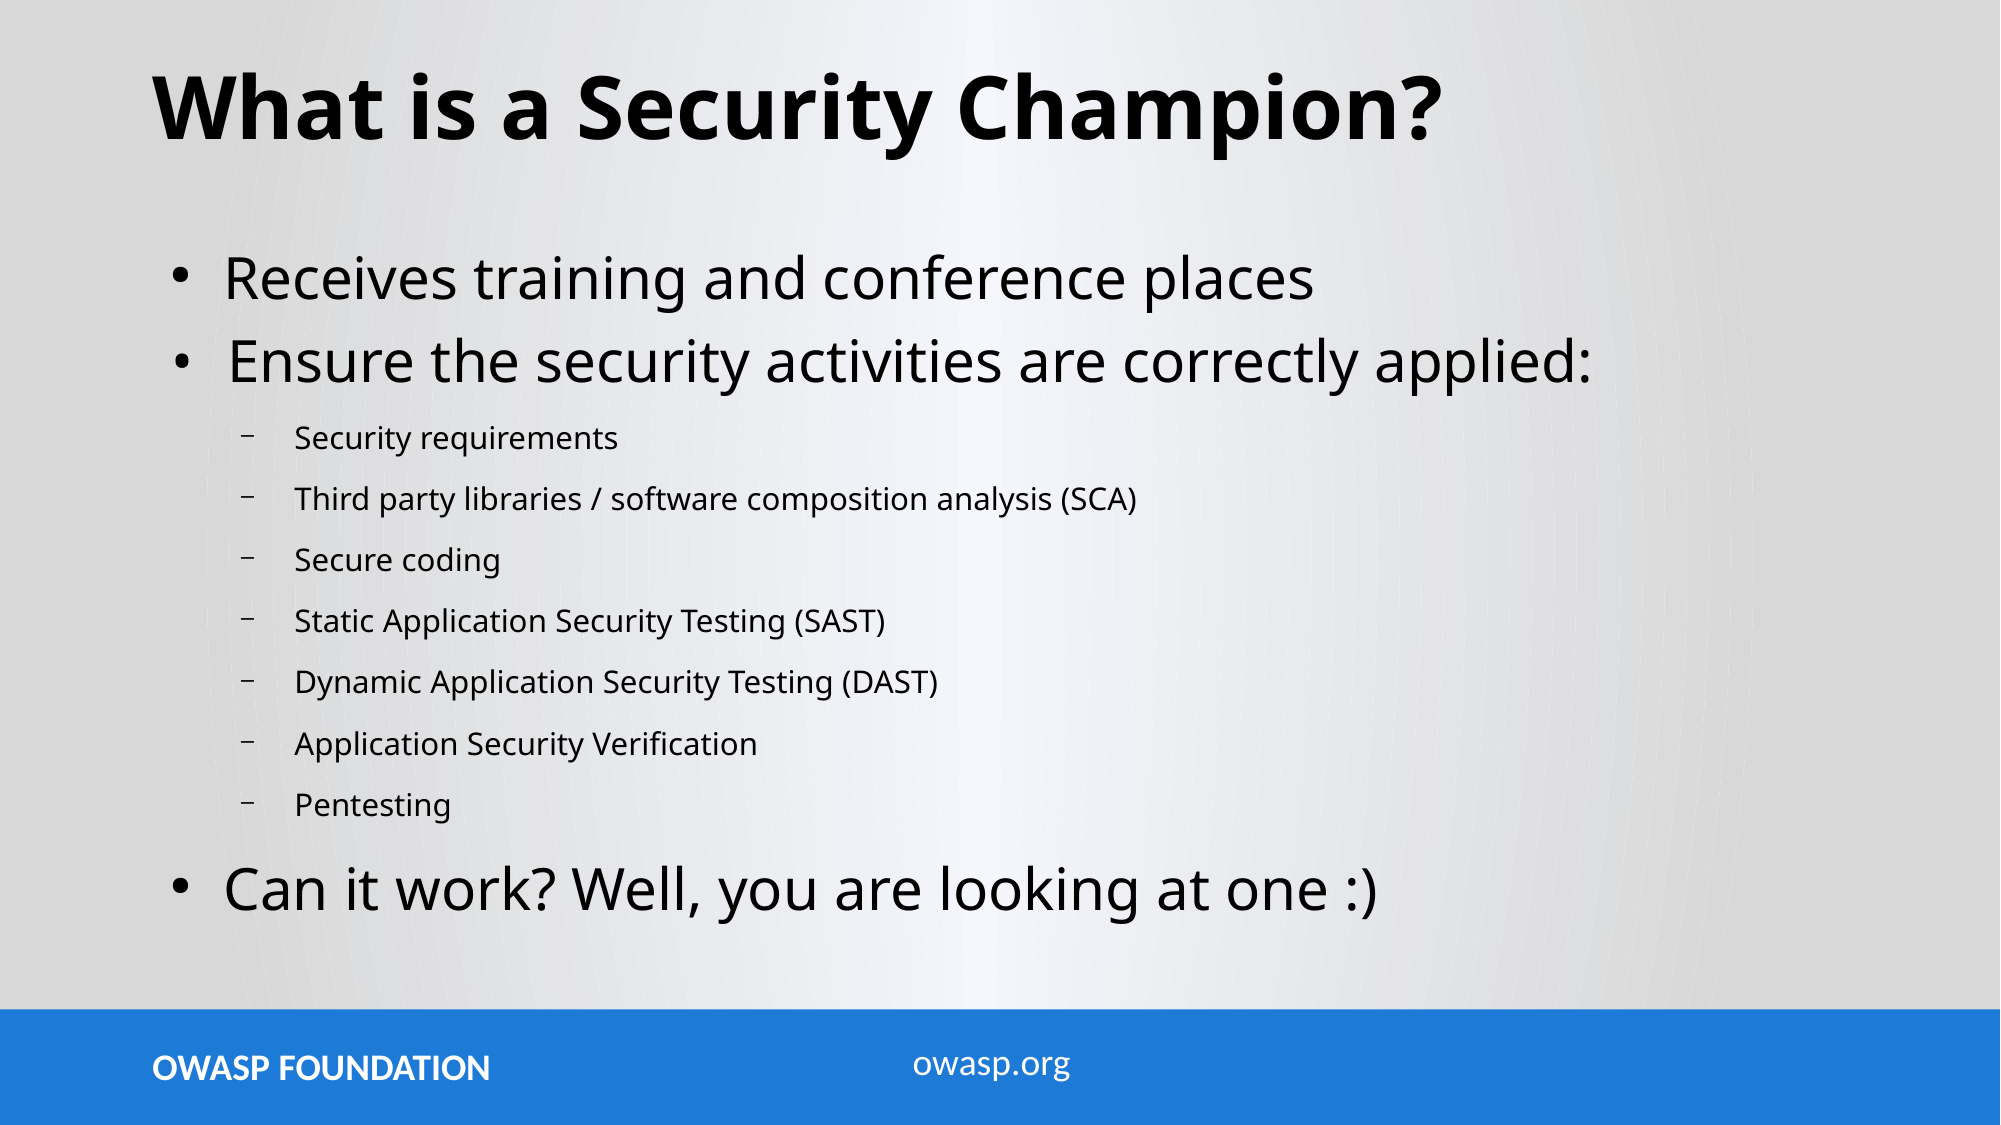

# What is a Security Champion?
Receives training and conference places
Ensure the security activities are correctly applied:
Security requirements
Third party libraries / software composition analysis (SCA)
Secure coding
Static Application Security Testing (SAST)
Dynamic Application Security Testing (DAST)
Application Security Verification
Pentesting
Can it work? Well, you are looking at one :)